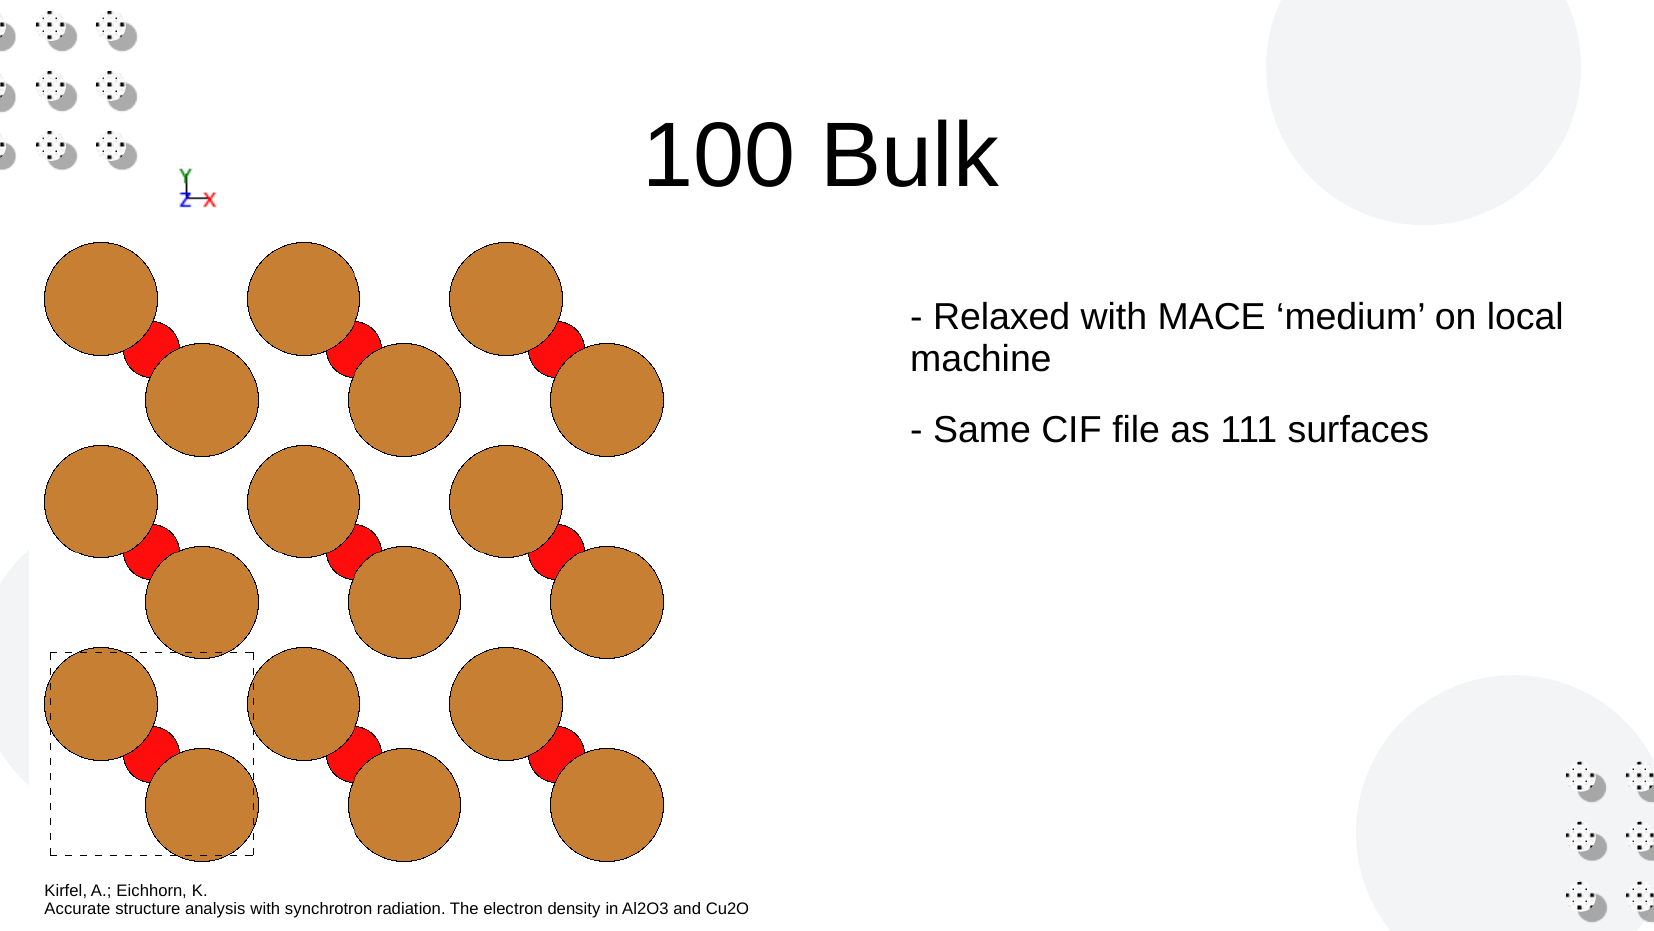

# 100 Bulk
- Relaxed with MACE ‘medium’ on local machine
- Same CIF file as 111 surfaces
Kirfel, A.; Eichhorn, K.
Accurate structure analysis with synchrotron radiation. The electron density in Al2O3 and Cu2O